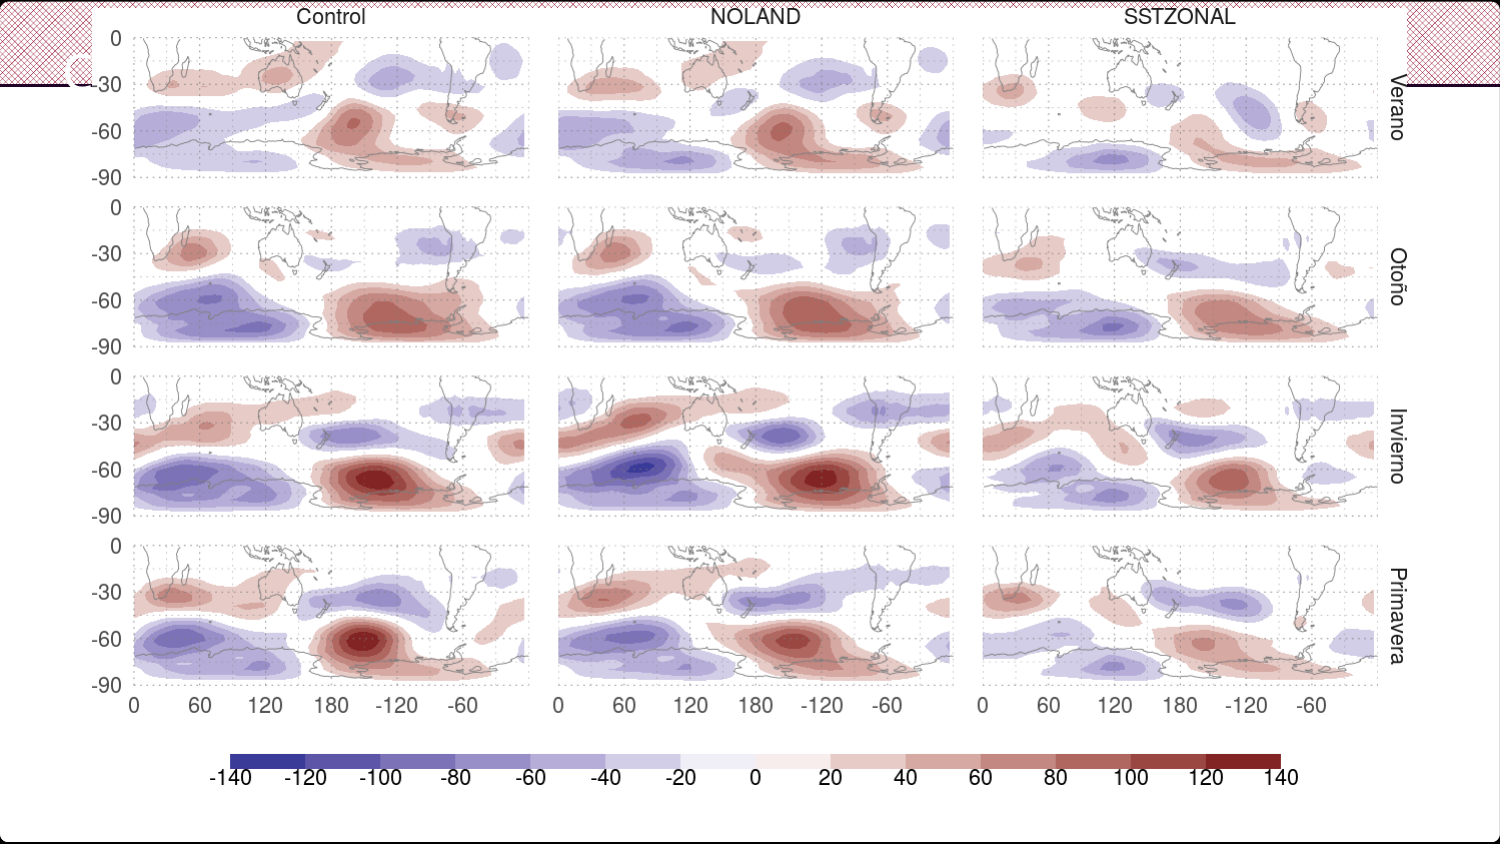

# Comparación de simulaciones
Hay que cambiarlaaaa
Anomalía zonal de altura geopotencial en 200hPa para las distintas corridas.